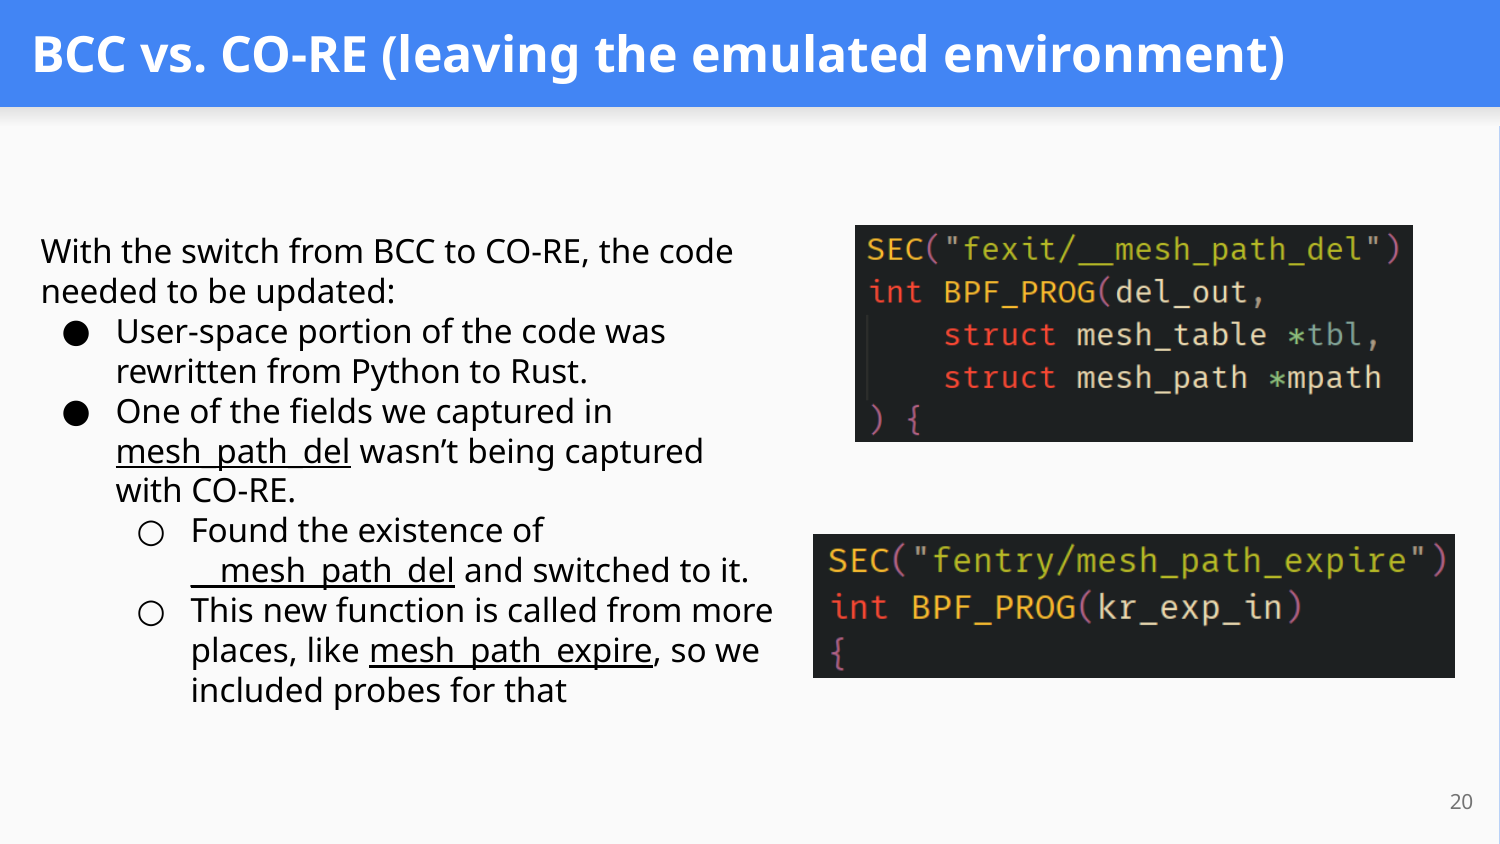

# BCC vs. CO-RE (leaving the emulated environment)
With the switch from BCC to CO-RE, the code needed to be updated:
User-space portion of the code was rewritten from Python to Rust.
One of the fields we captured in mesh_path_del wasn’t being captured with CO-RE.
Found the existence of __mesh_path_del and switched to it.
This new function is called from more places, like mesh_path_expire, so we included probes for that